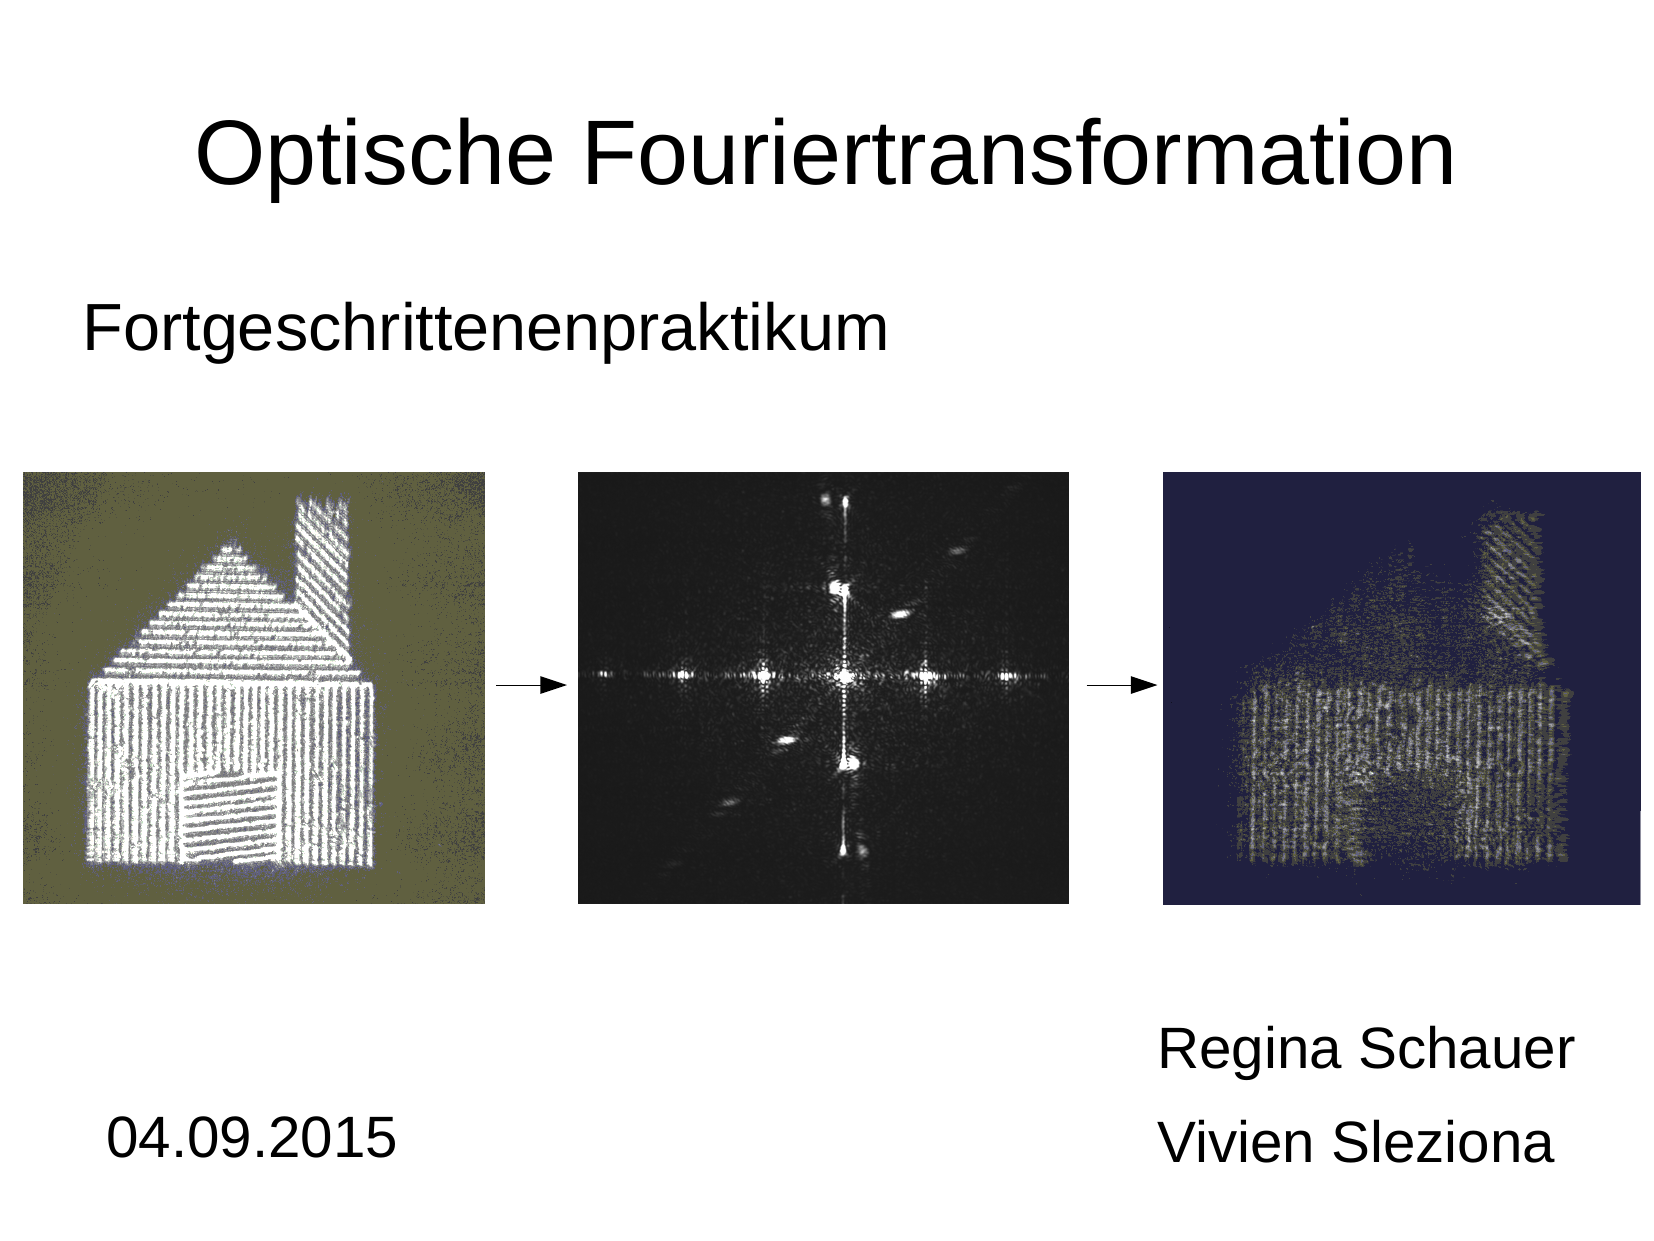

# Optische Fouriertransformation
Fortgeschrittenenpraktikum
Regina Schauer
Vivien Sleziona
04.09.2015